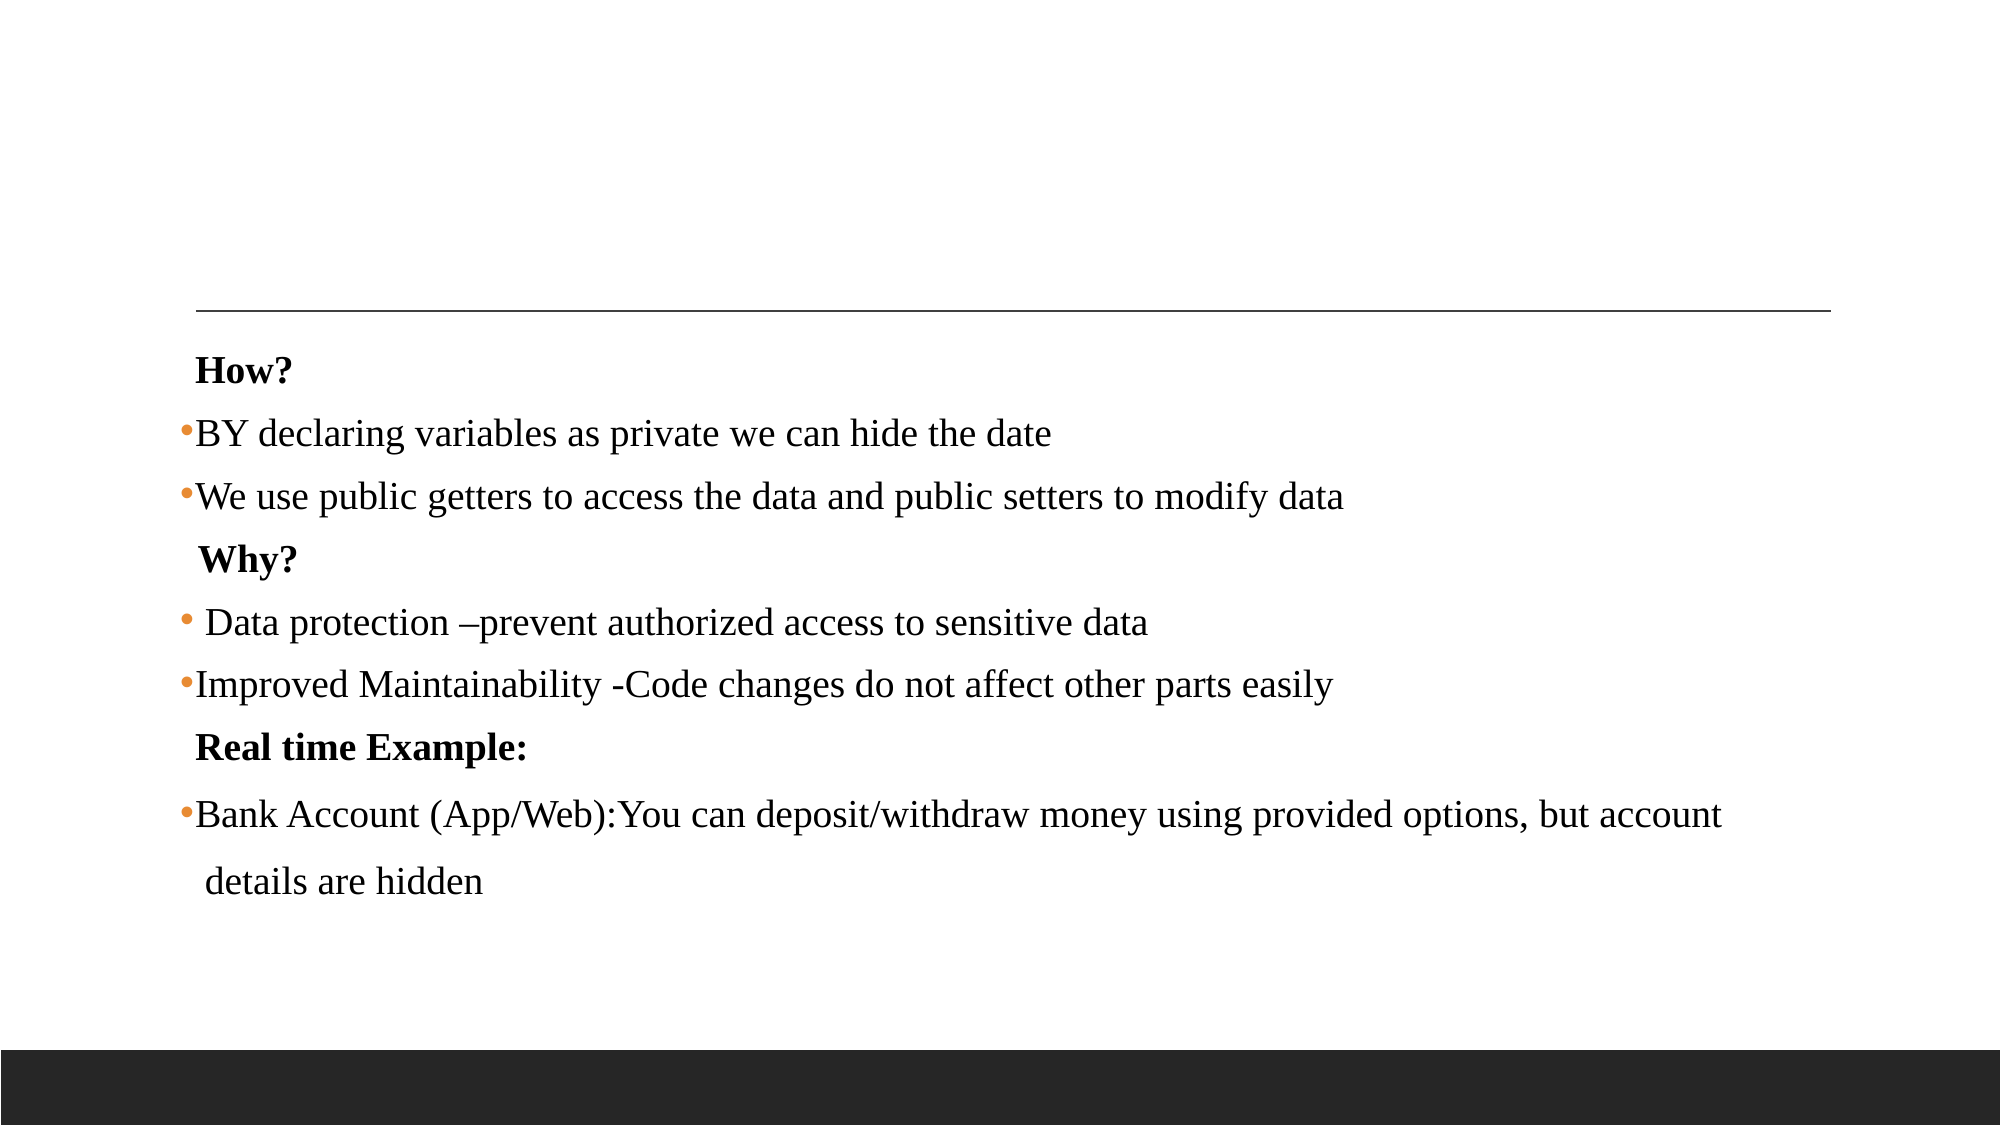

# How?
BY declaring variables as private we can hide the date
We use public getters to access the data and public setters to modify data
Why?
 Data protection –prevent authorized access to sensitive data
Improved Maintainability -Code changes do not affect other parts easily
Real time Example:
Bank Account (App/Web):You can deposit/withdraw money using provided options, but account
 details are hidden